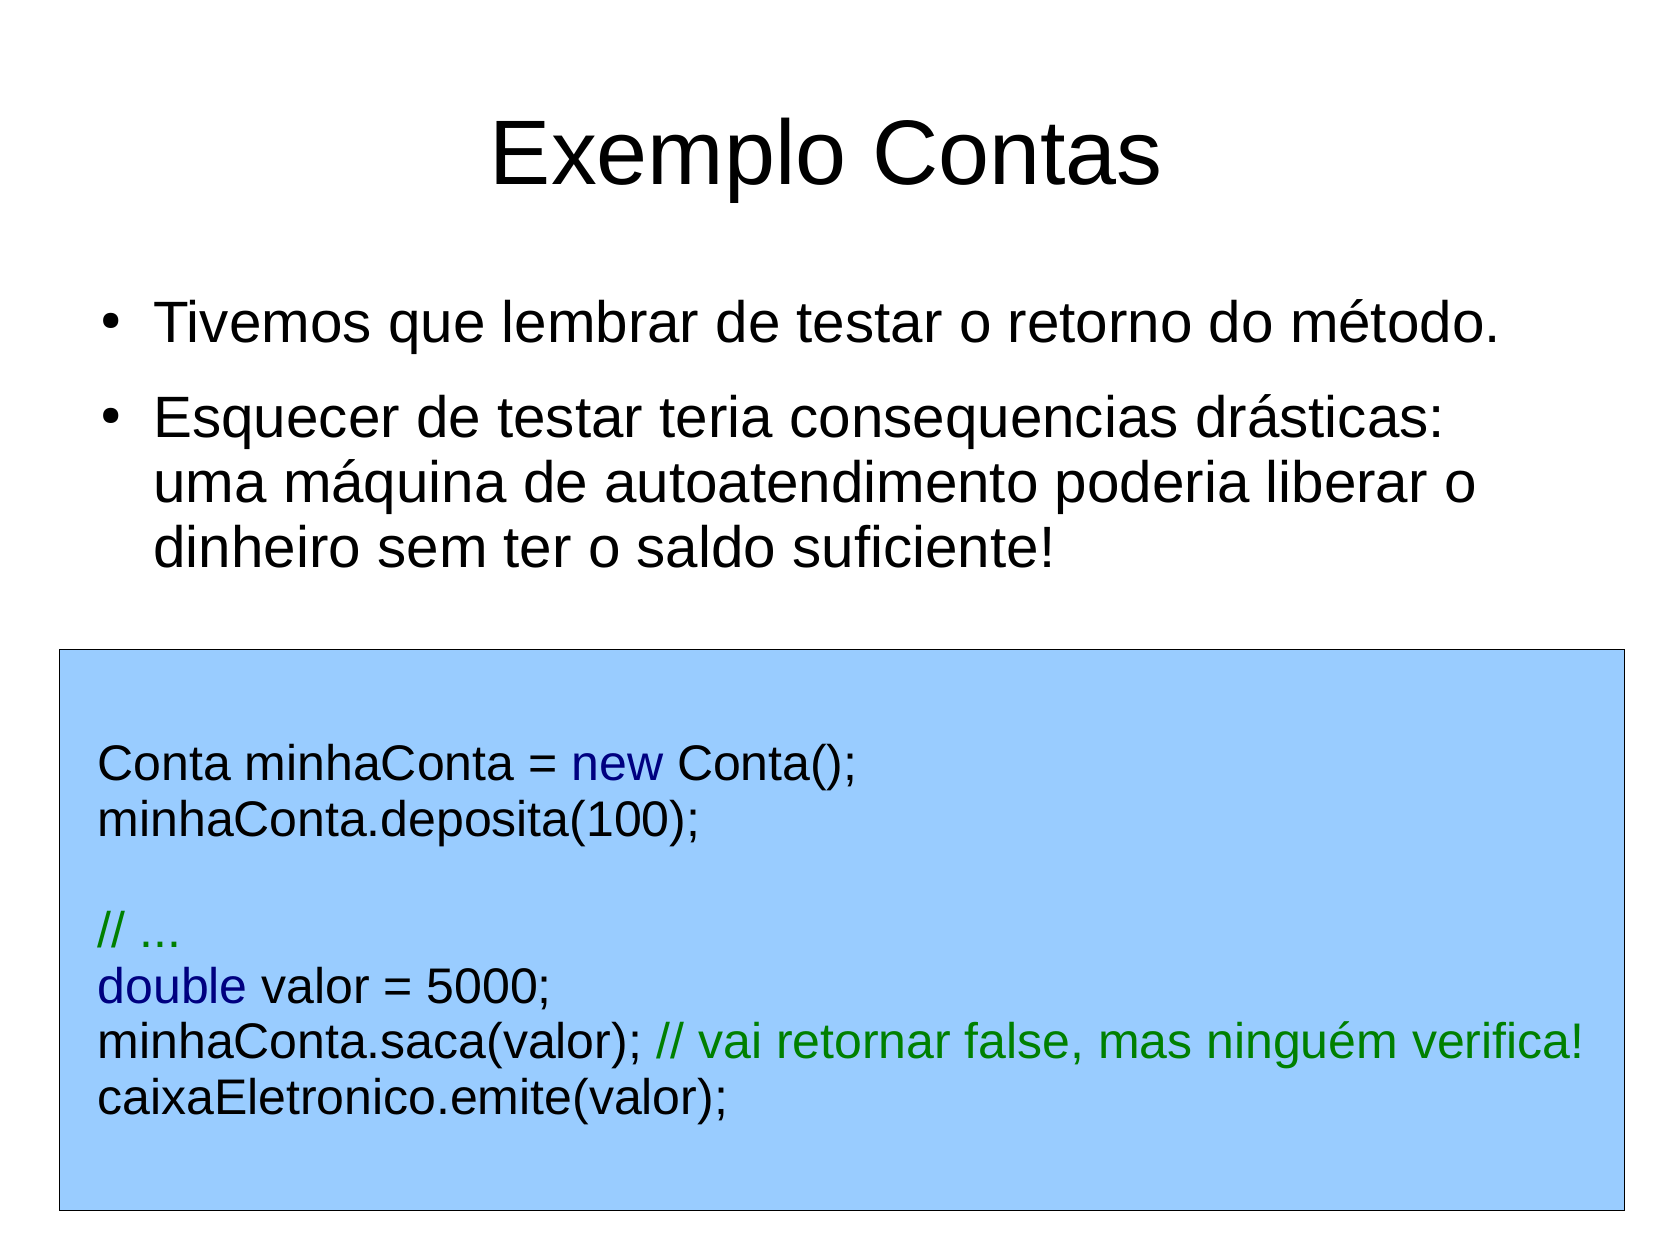

# Exemplo Contas
Tivemos que lembrar de testar o retorno do método.
Esquecer de testar teria consequencias drásticas: uma máquina de autoatendimento poderia liberar o dinheiro sem ter o saldo suficiente!
Conta minhaConta = new Conta();
minhaConta.deposita(100);
// ...
double valor = 5000;
minhaConta.saca(valor); // vai retornar false, mas ninguém verifica!
caixaEletronico.emite(valor);